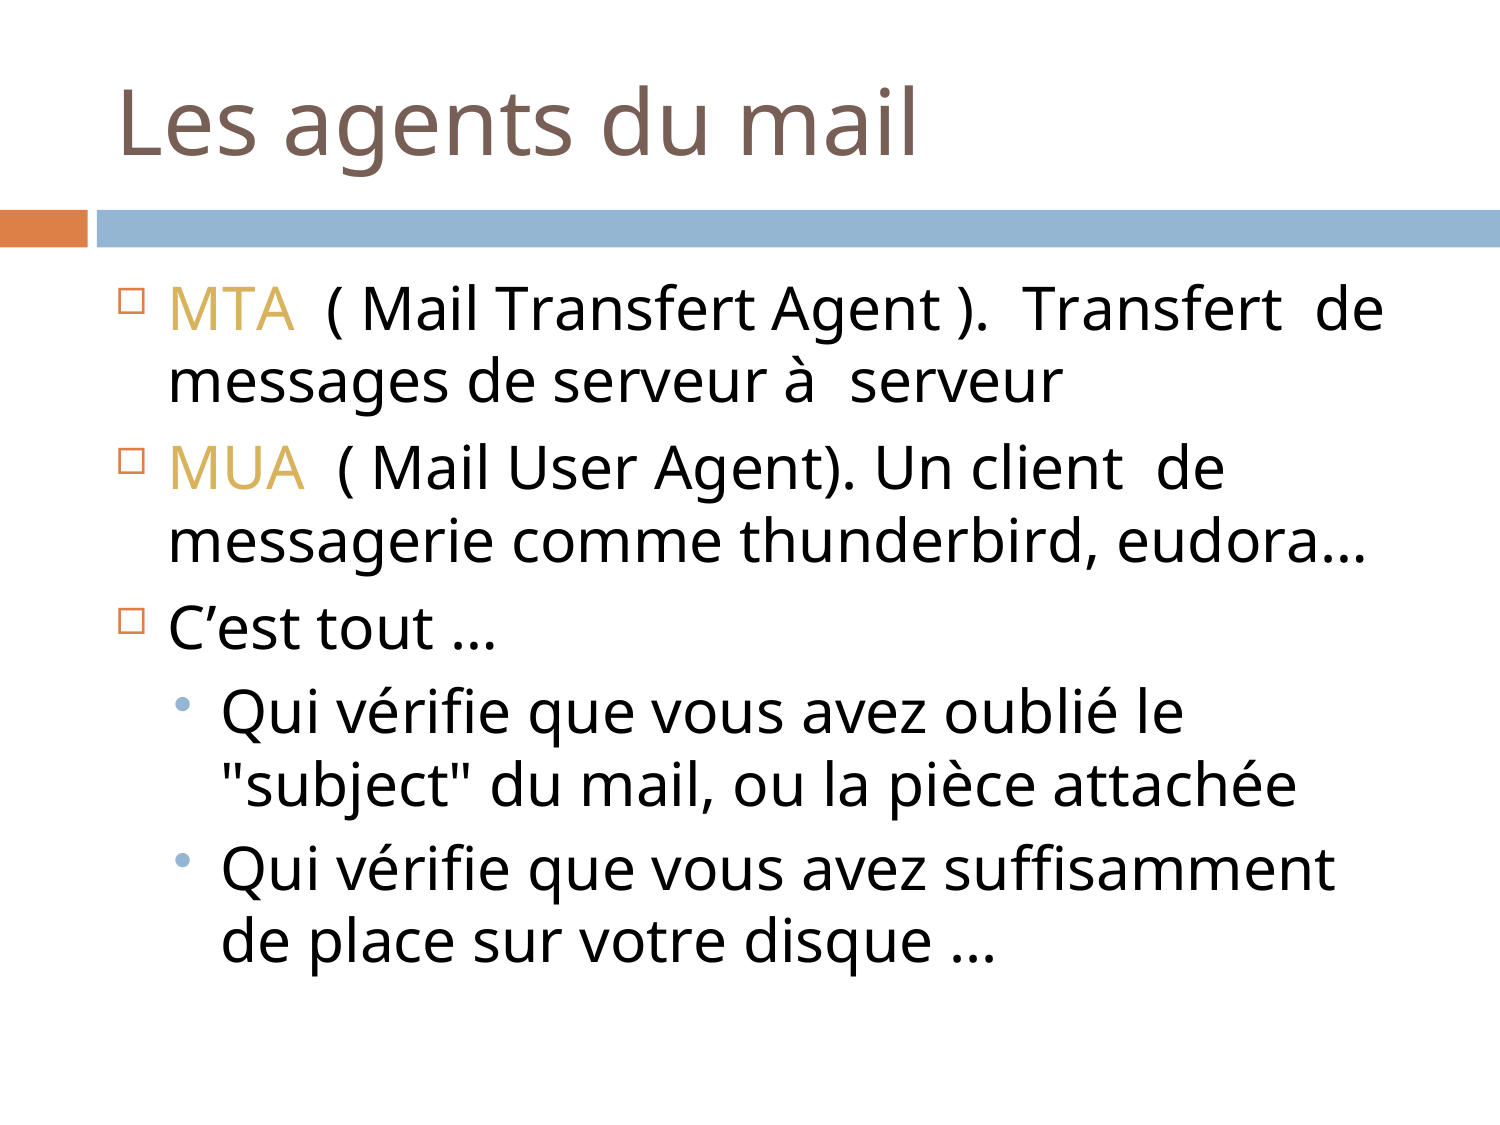

# Les agents du mail
MTA ( Mail Transfert Agent ). Transfert de messages de serveur à serveur
MUA ( Mail User Agent). Un client de messagerie comme thunderbird, eudora…
C’est tout …
Qui vérifie que vous avez oublié le "subject" du mail, ou la pièce attachée
Qui vérifie que vous avez suffisamment de place sur votre disque ...